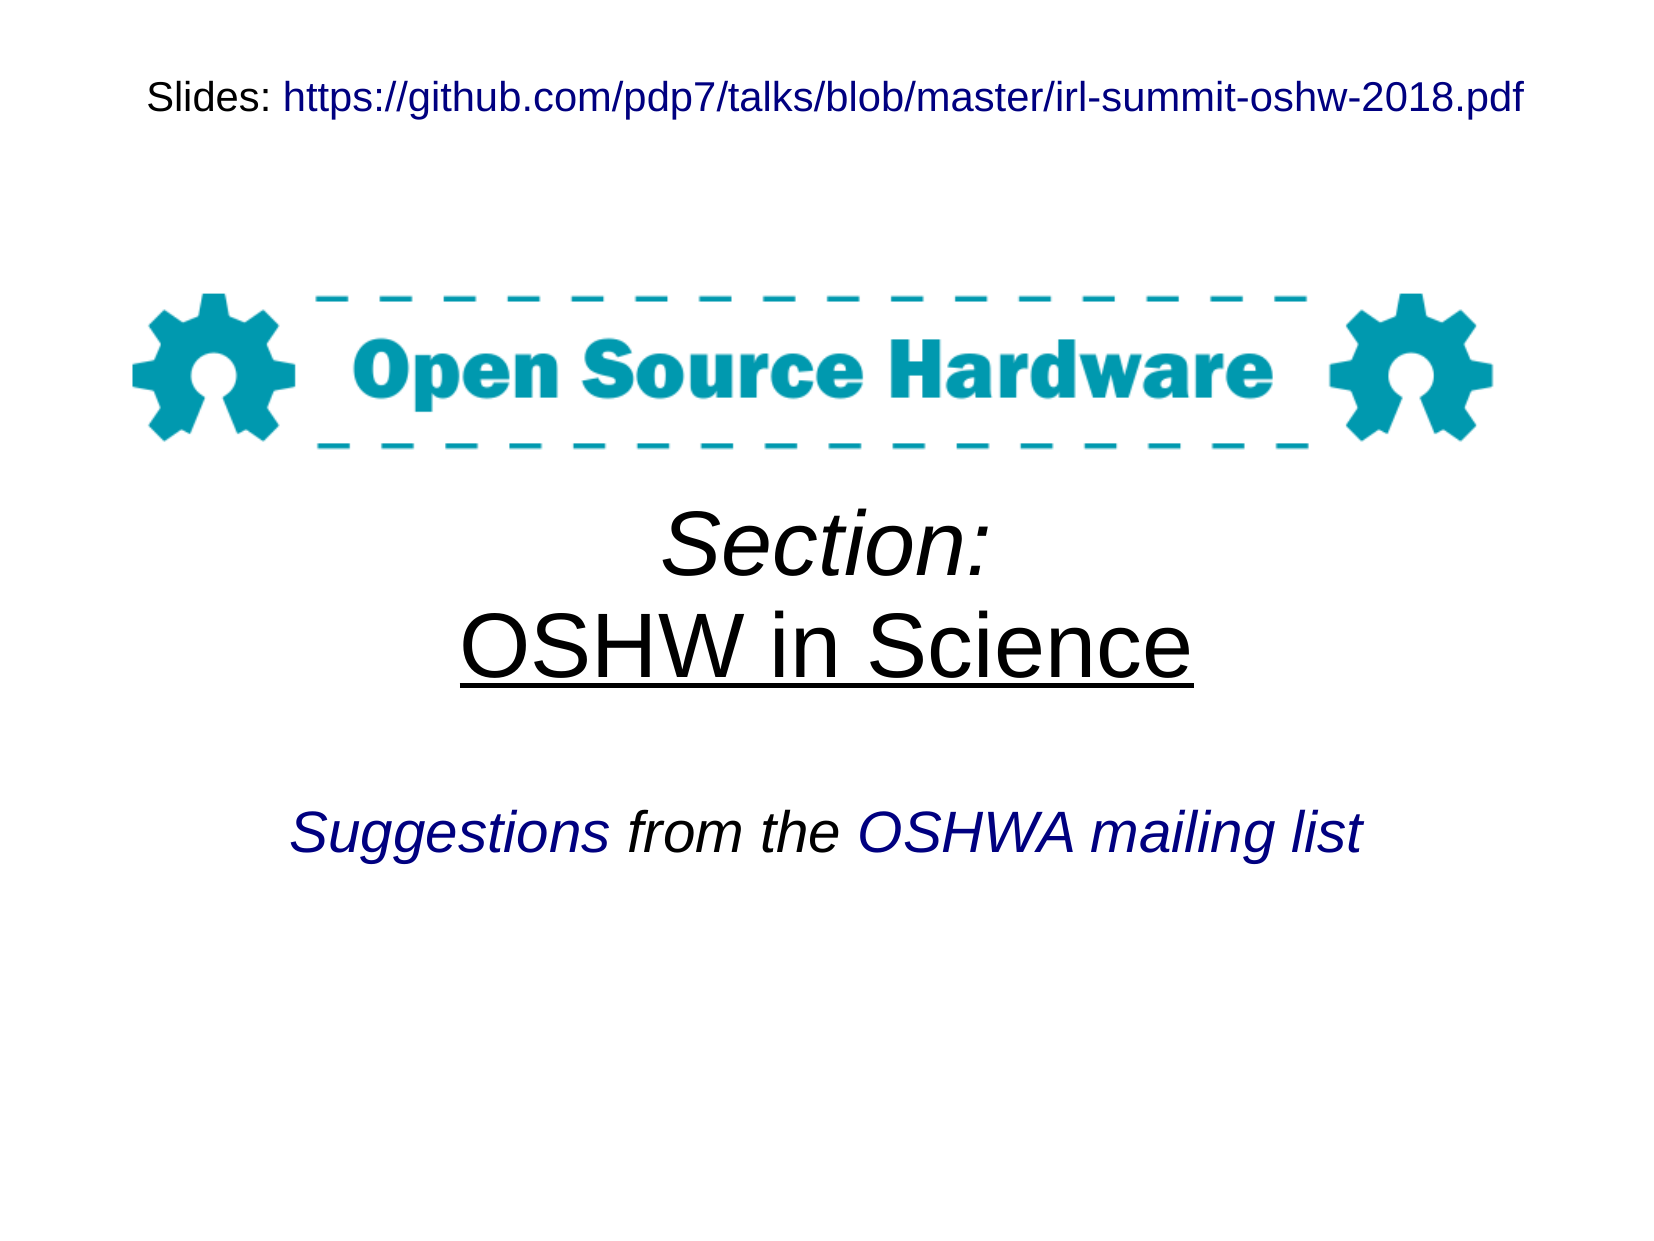

Slides: https://github.com/pdp7/talks/blob/master/irl-summit-oshw-2018.pdf
# Section: OSHW in Science Suggestions from the OSHWA mailing list